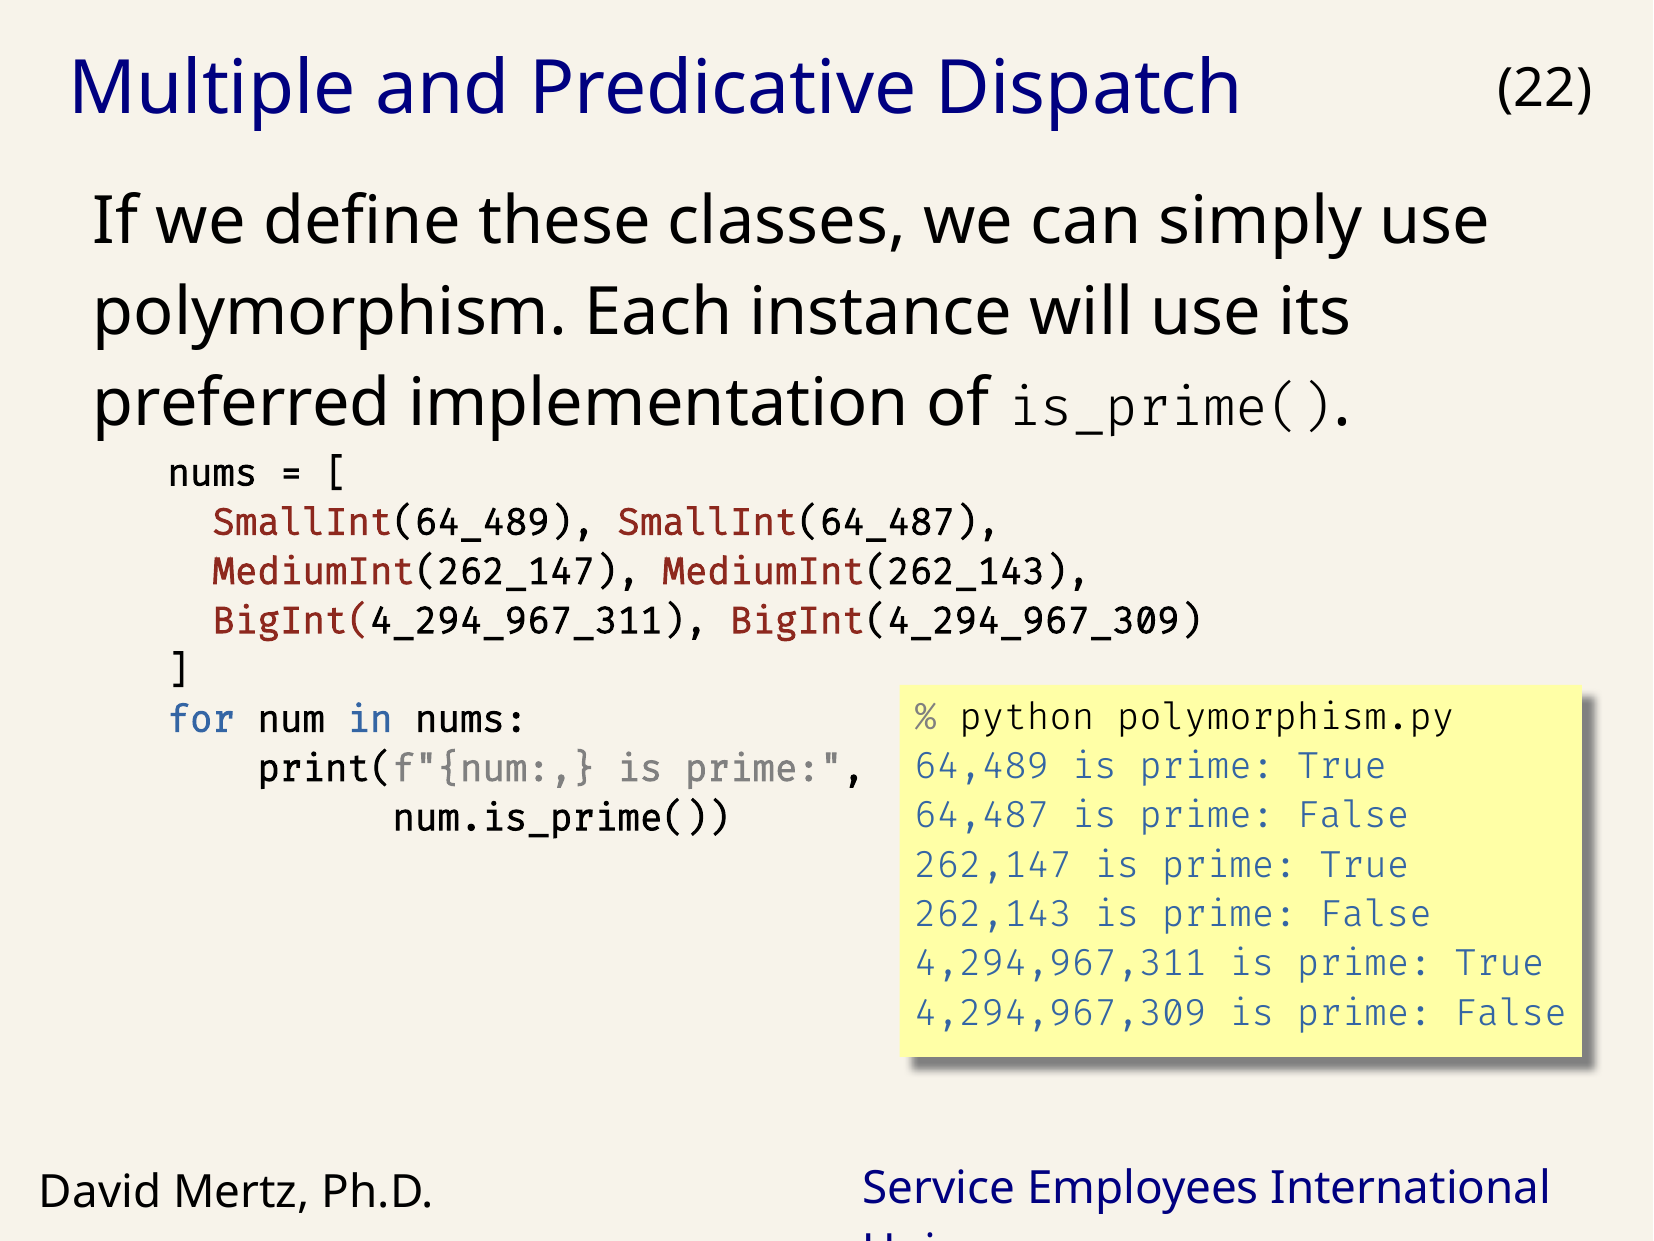

If we define these classes, we can simply use polymorphism. Each instance will use its preferred implementation of is_prime().
nums = [
 SmallInt(64_489), SmallInt(64_487),
 MediumInt(262_147), MediumInt(262_143),
 BigInt(4_294_967_311), BigInt(4_294_967_309)
]
for num in nums:
 print(f"{num:,} is prime:",
 num.is_prime())
% python polymorphism.py
64,489 is prime: True
64,487 is prime: False
262,147 is prime: True
262,143 is prime: False
4,294,967,311 is prime: True
4,294,967,309 is prime: False